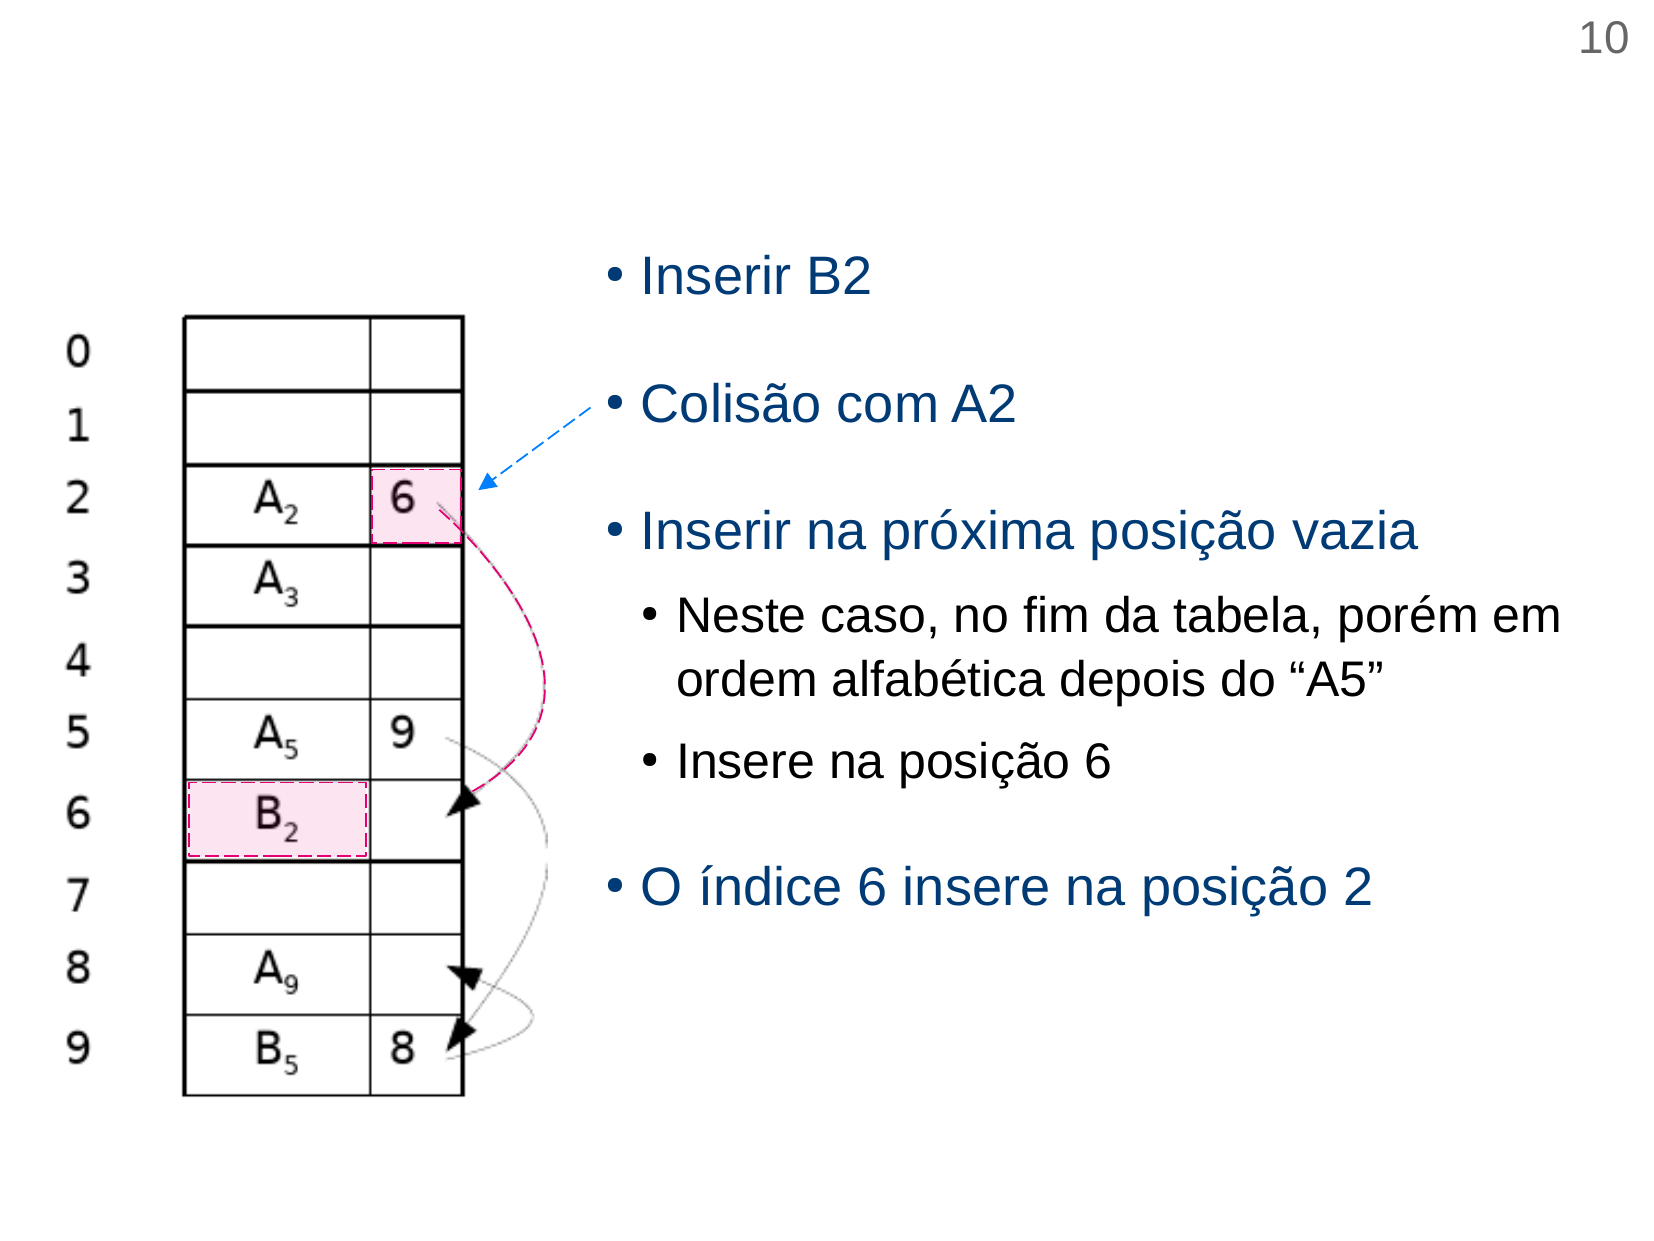

10
#
Inserir B2
Colisão com A2
Inserir na próxima posição vazia
Neste caso, no fim da tabela, porém em ordem alfabética depois do “A5”
Insere na posição 6
O índice 6 insere na posição 2